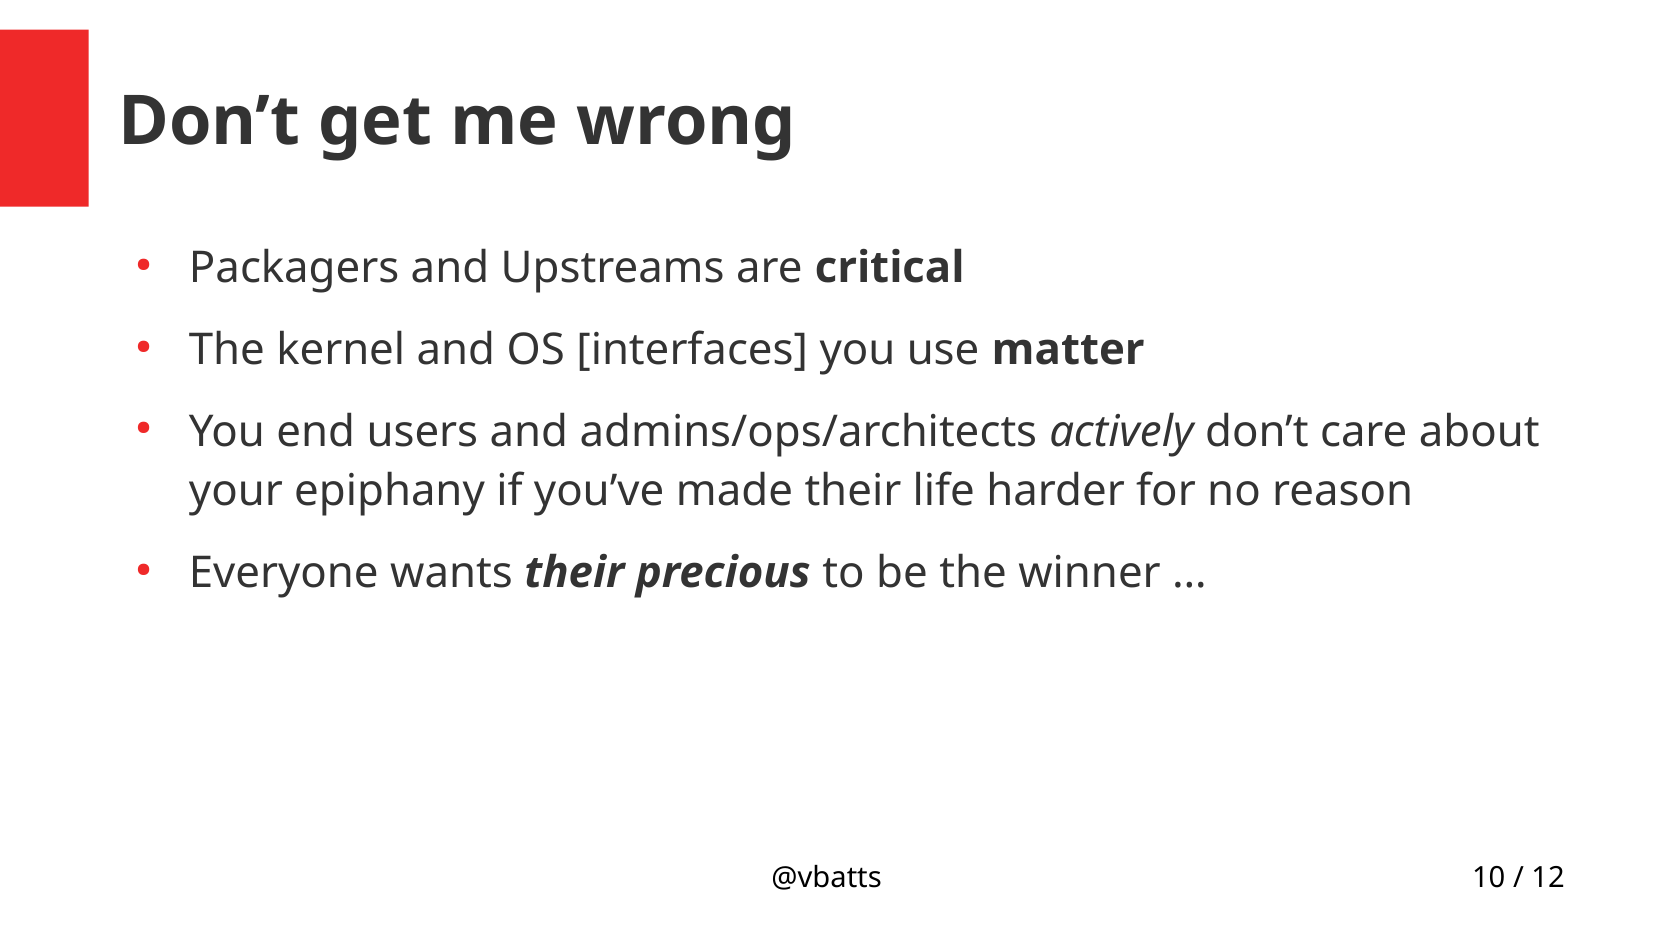

# Don’t get me wrong
Packagers and Upstreams are critical
The kernel and OS [interfaces] you use matter
You end users and admins/ops/architects actively don’t care about your epiphany if you’ve made their life harder for no reason
Everyone wants their precious to be the winner …
@vbatts
10